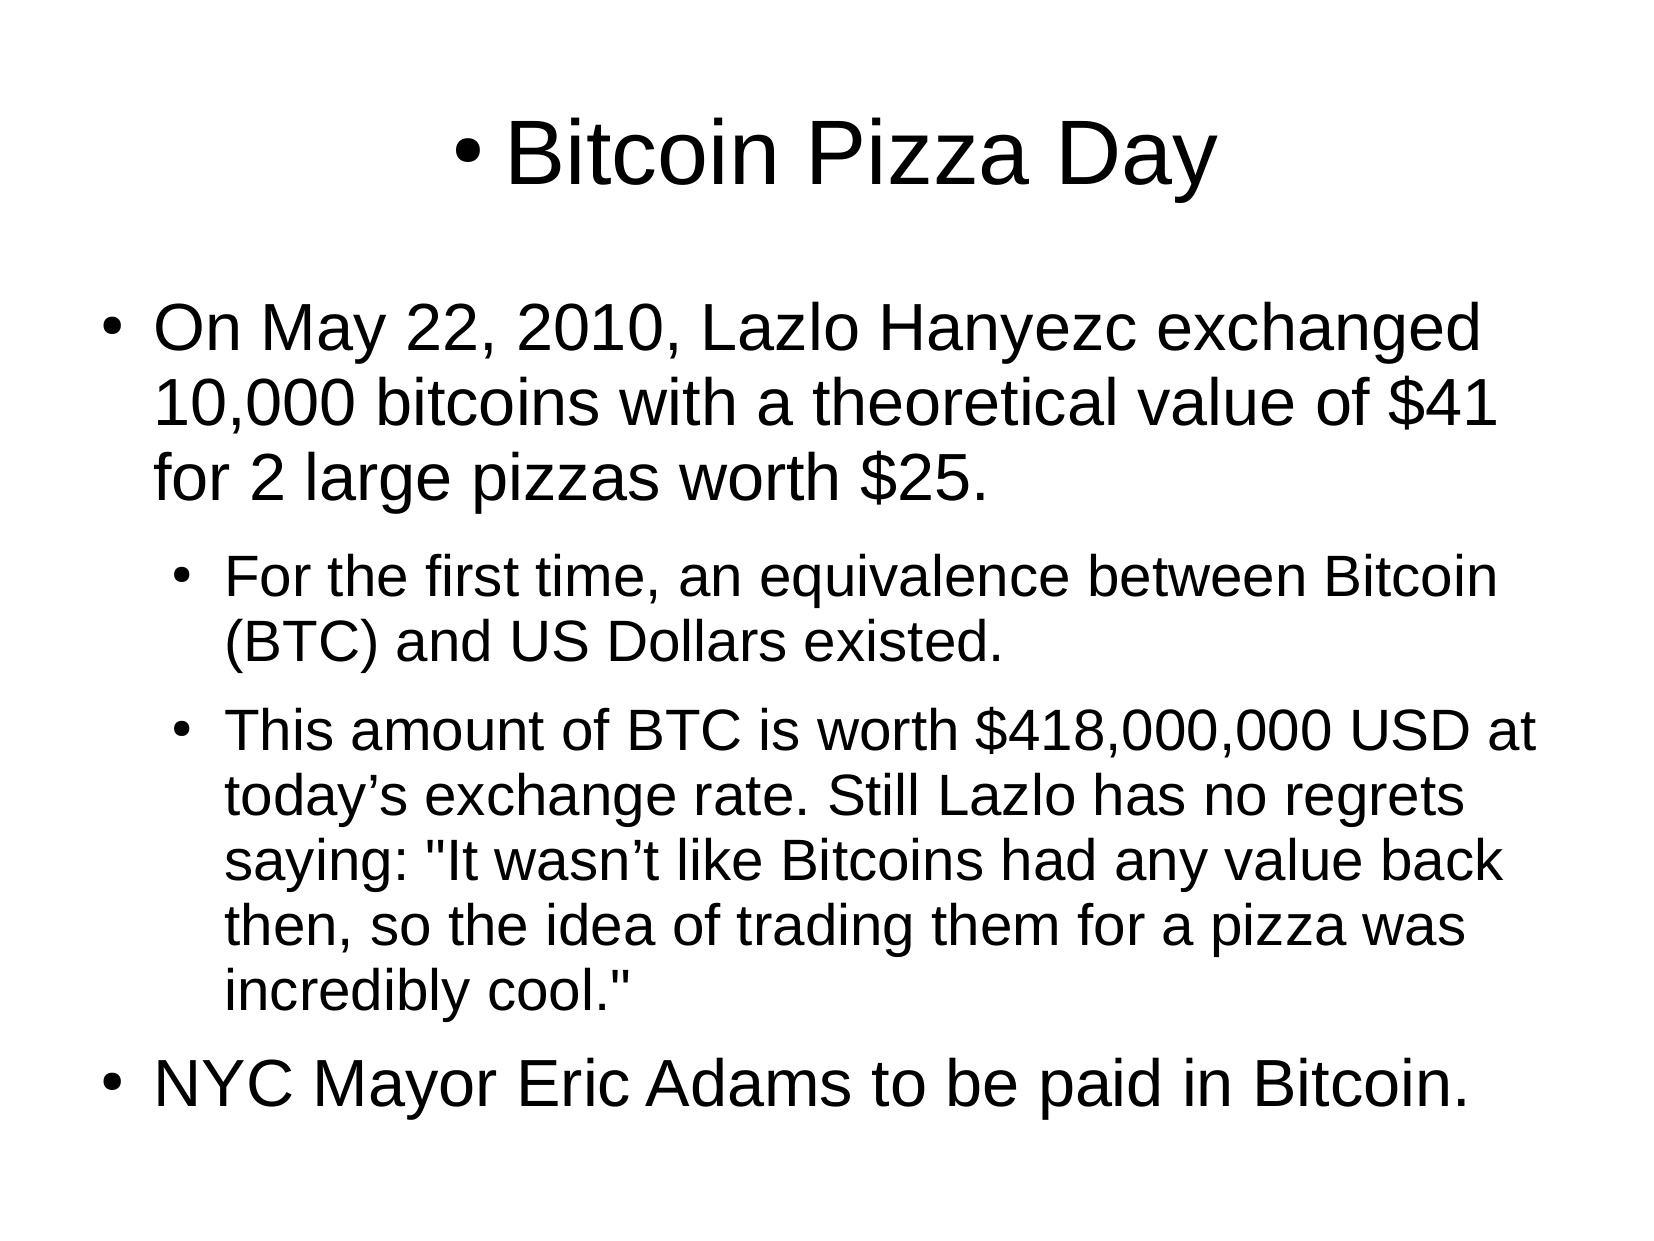

# Bitcoin Pizza Day
On May 22, 2010, Lazlo Hanyezc exchanged 10,000 bitcoins with a theoretical value of $41 for 2 large pizzas worth $25.
For the first time, an equivalence between Bitcoin (BTC) and US Dollars existed.
This amount of BTC is worth $418,000,000 USD at today’s exchange rate. Still Lazlo has no regrets saying: "It wasn’t like Bitcoins had any value back then, so the idea of trading them for a pizza was incredibly cool."
NYC Mayor Eric Adams to be paid in Bitcoin.